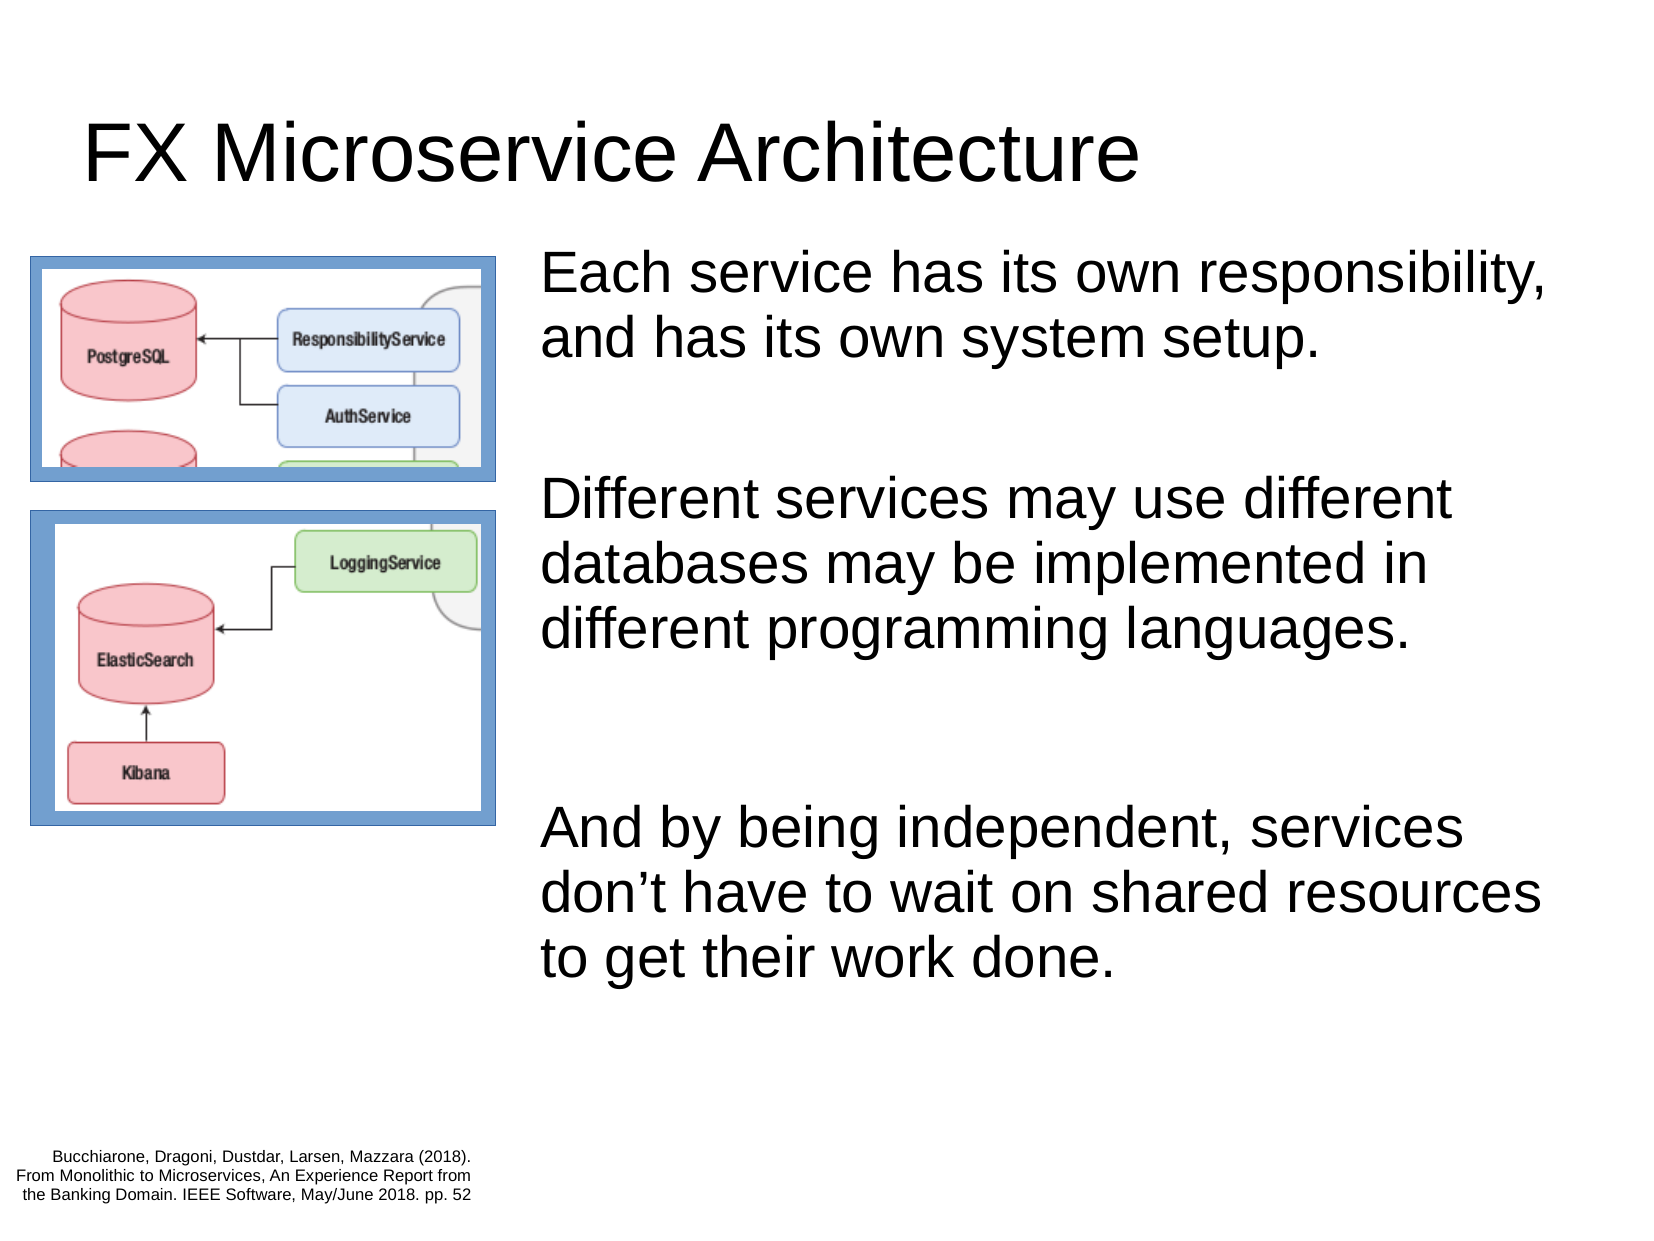

# FX Microservice Architecture
Each service has its own responsibility, and has its own system setup.
Different services may use different databases may be implemented in different programming languages.
And by being independent, services don’t have to wait on shared resources to get their work done.
Bucchiarone, Dragoni, Dustdar, Larsen, Mazzara (2018). From Monolithic to Microservices, An Experience Report from the Banking Domain. IEEE Software, May/June 2018. pp. 52